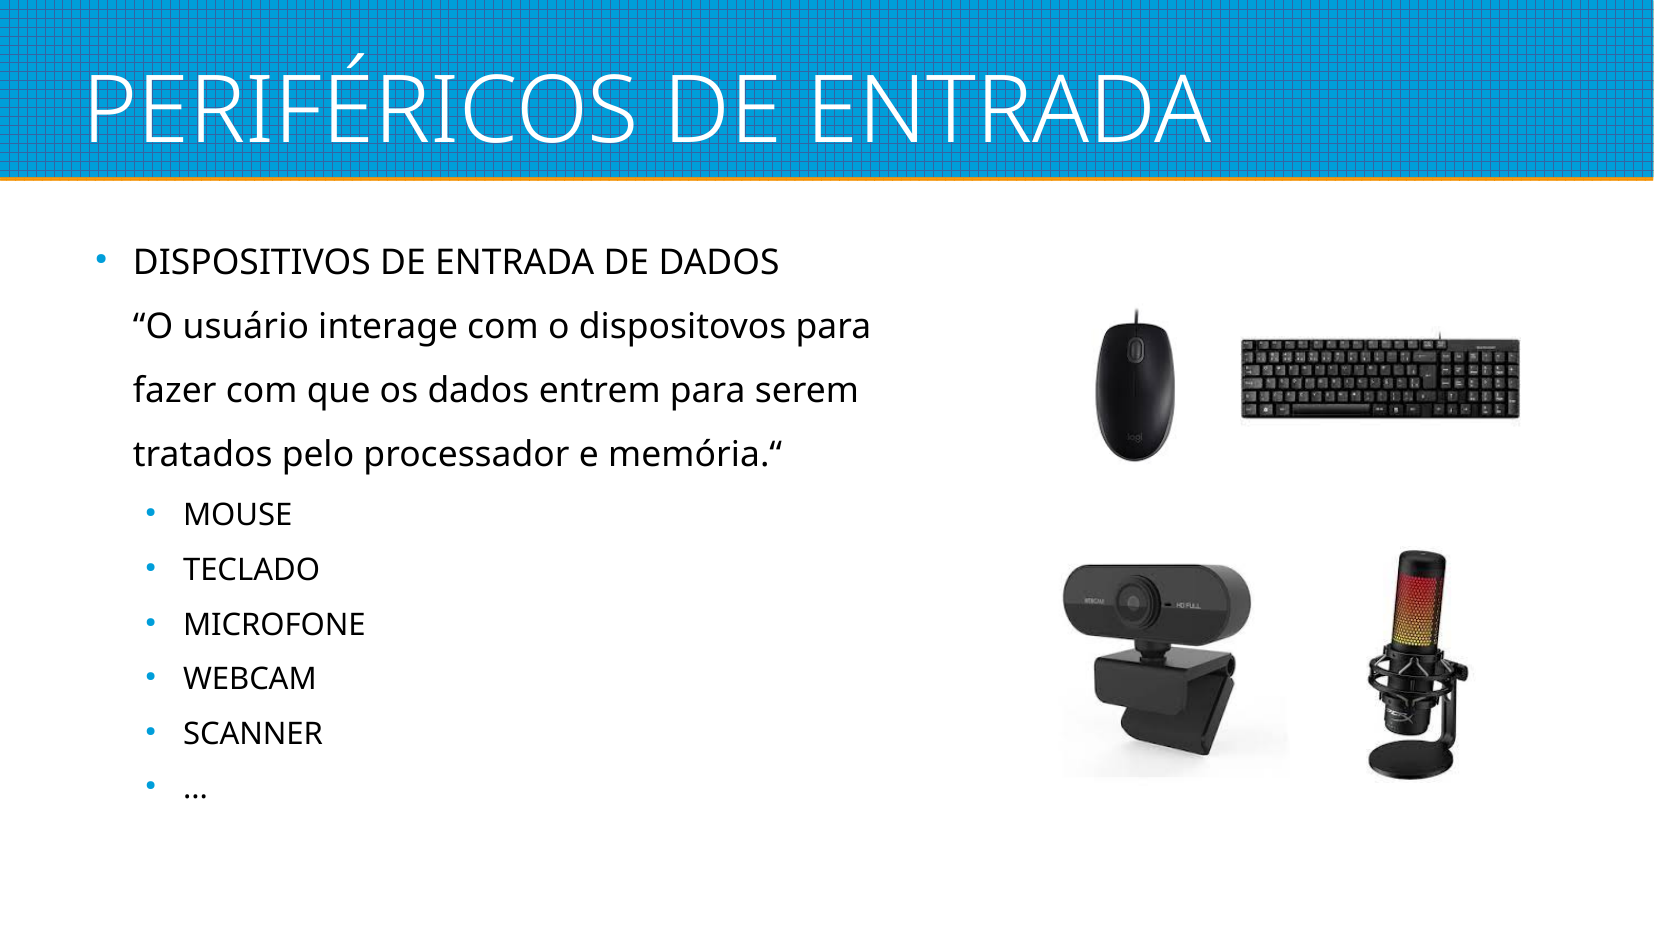

# PERIFÉRICOS DE ENTRADA
DISPOSITIVOS DE ENTRADA DE DADOS
“O usuário interage com o dispositovos para
fazer com que os dados entrem para serem
tratados pelo processador e memória.“
MOUSE
TECLADO
MICROFONE
WEBCAM
SCANNER
...